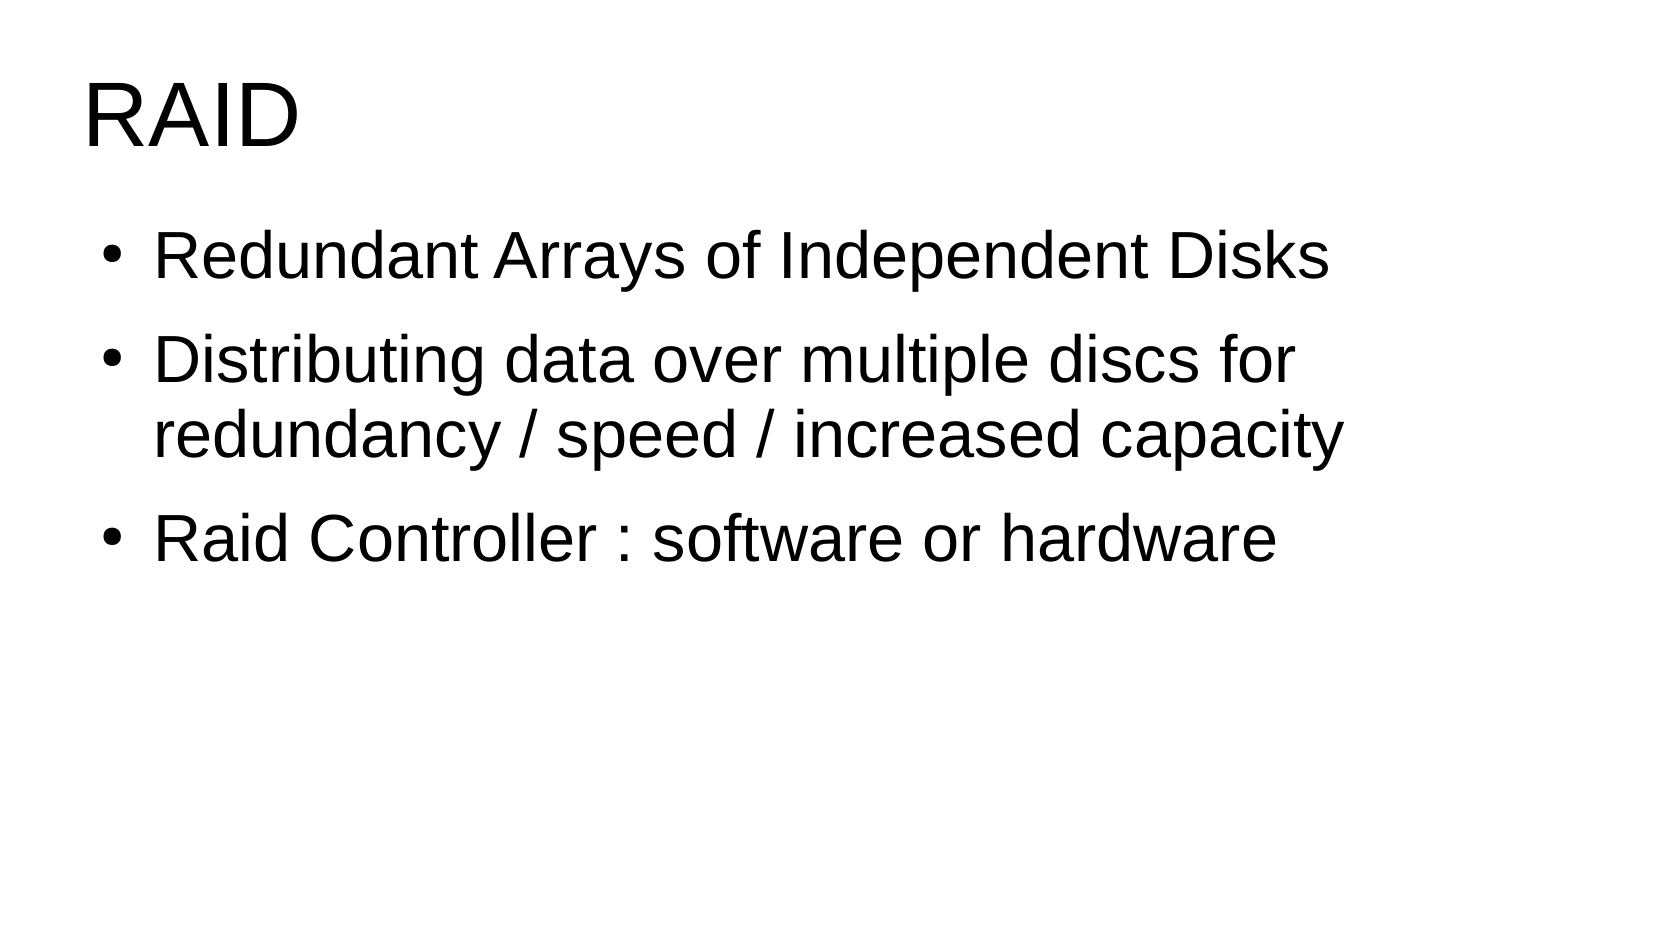

# RAID
Redundant Arrays of Independent Disks
Distributing data over multiple discs for redundancy / speed / increased capacity
Raid Controller : software or hardware